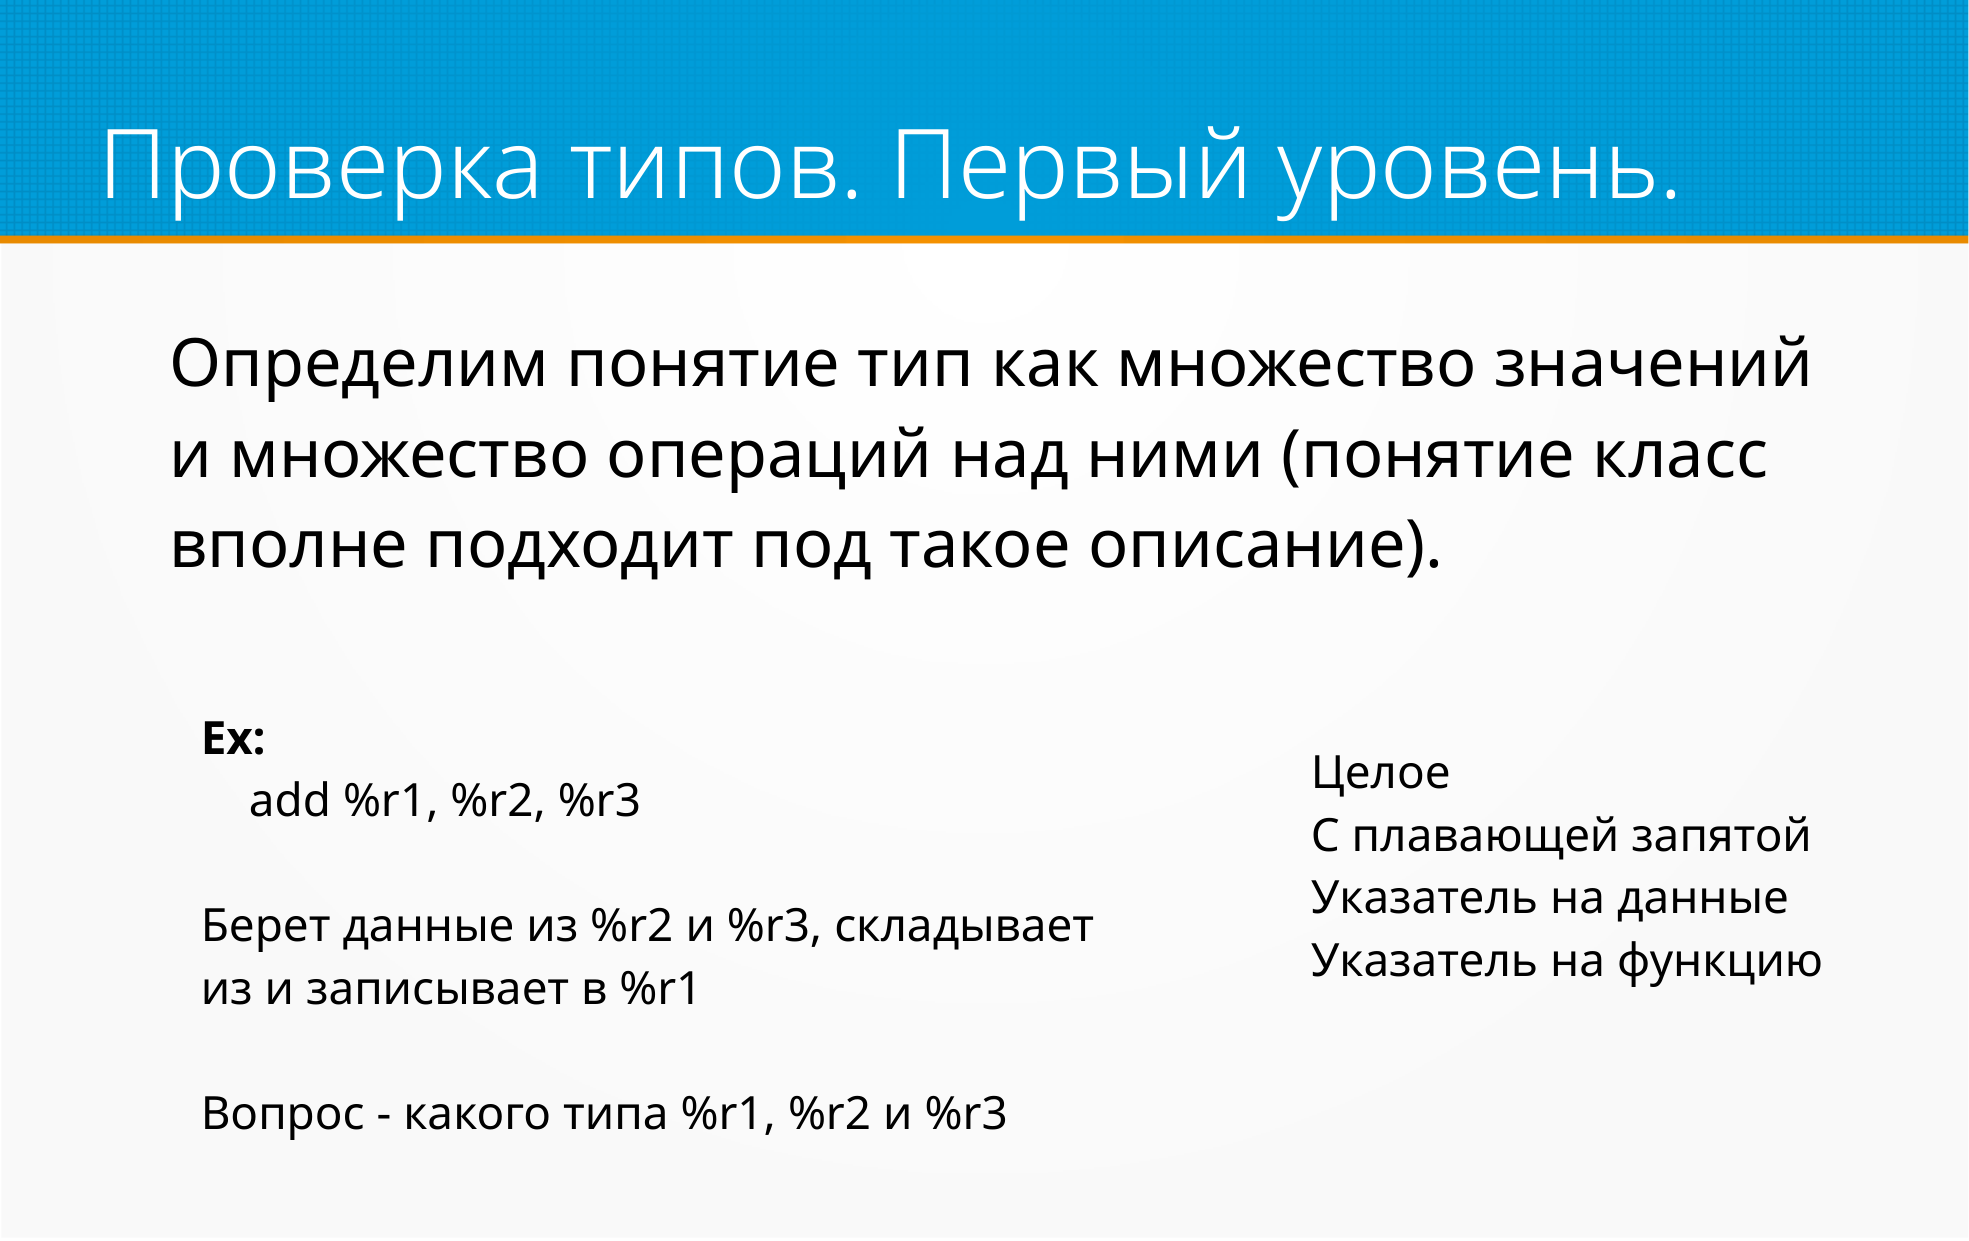

# Проверка типов. Первый уровень.
Определим понятие тип как множество значений и множество операций над ними (понятие класс вполне подходит под такое описание).
Ex:
 add %r1, %r2, %r3
Берет данные из %r2 и %r3, складывает из и записывает в %r1
Вопрос - какого типа %r1, %r2 и %r3
Целое
С плавающей запятой
Указатель на данные
Указатель на функцию